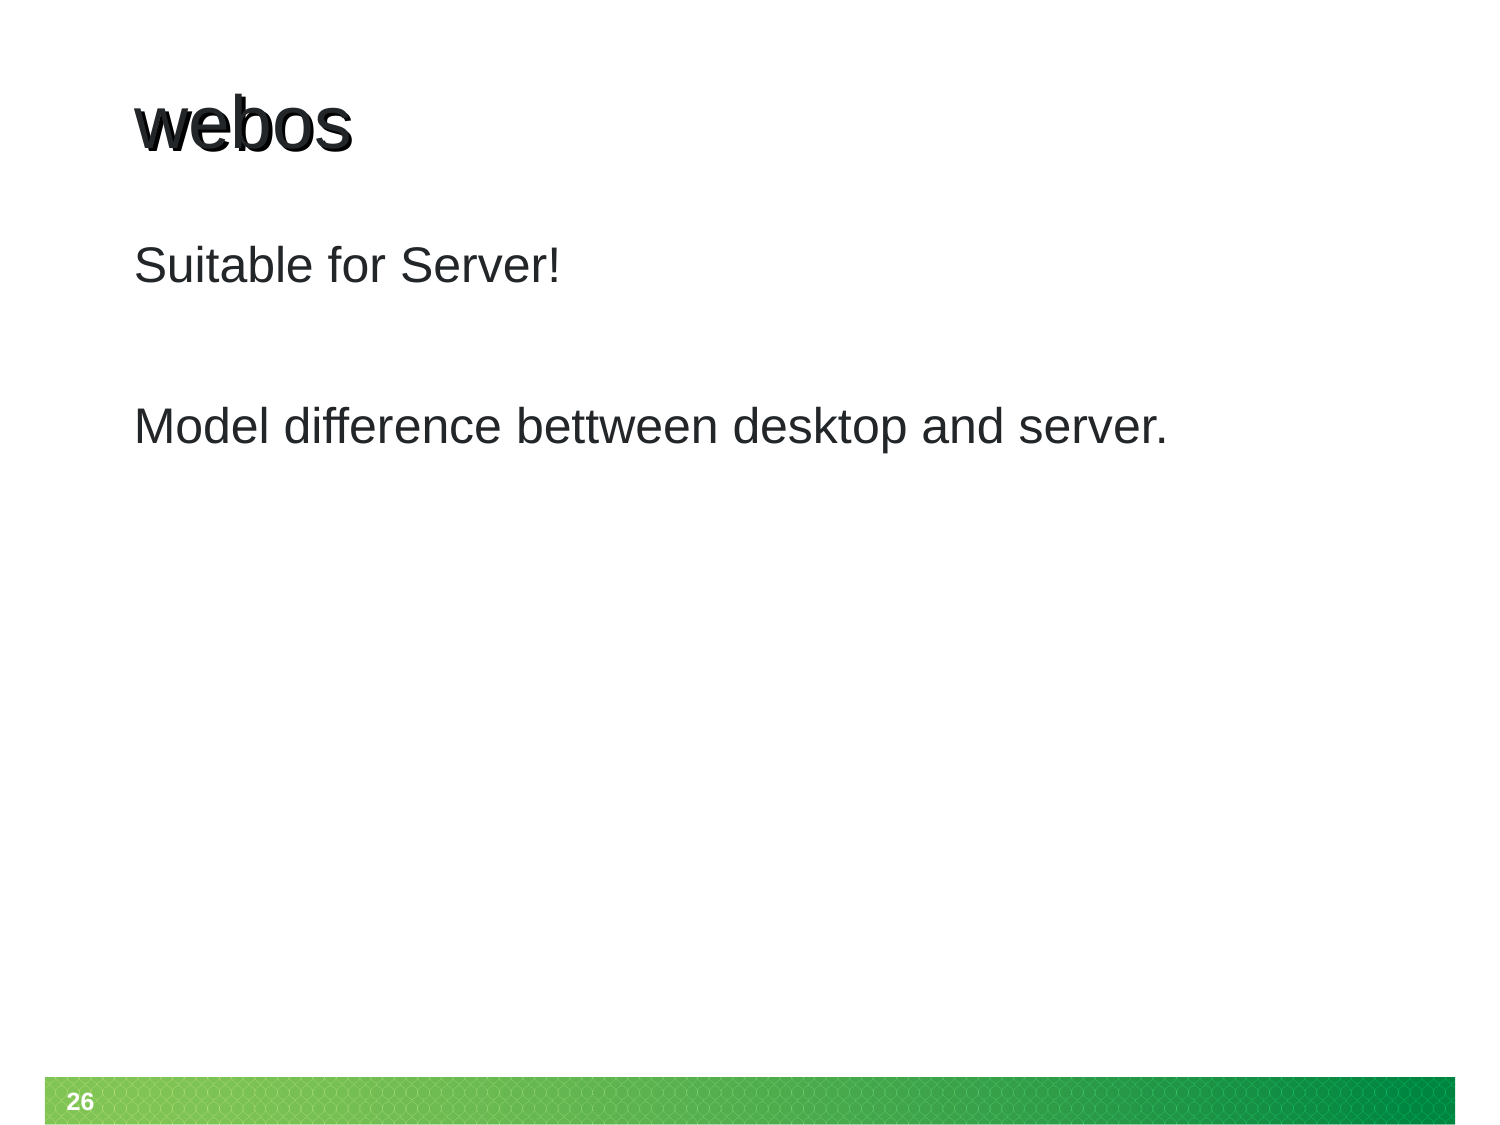

# webos
Suitable for Server!
Model difference bettween desktop and server.